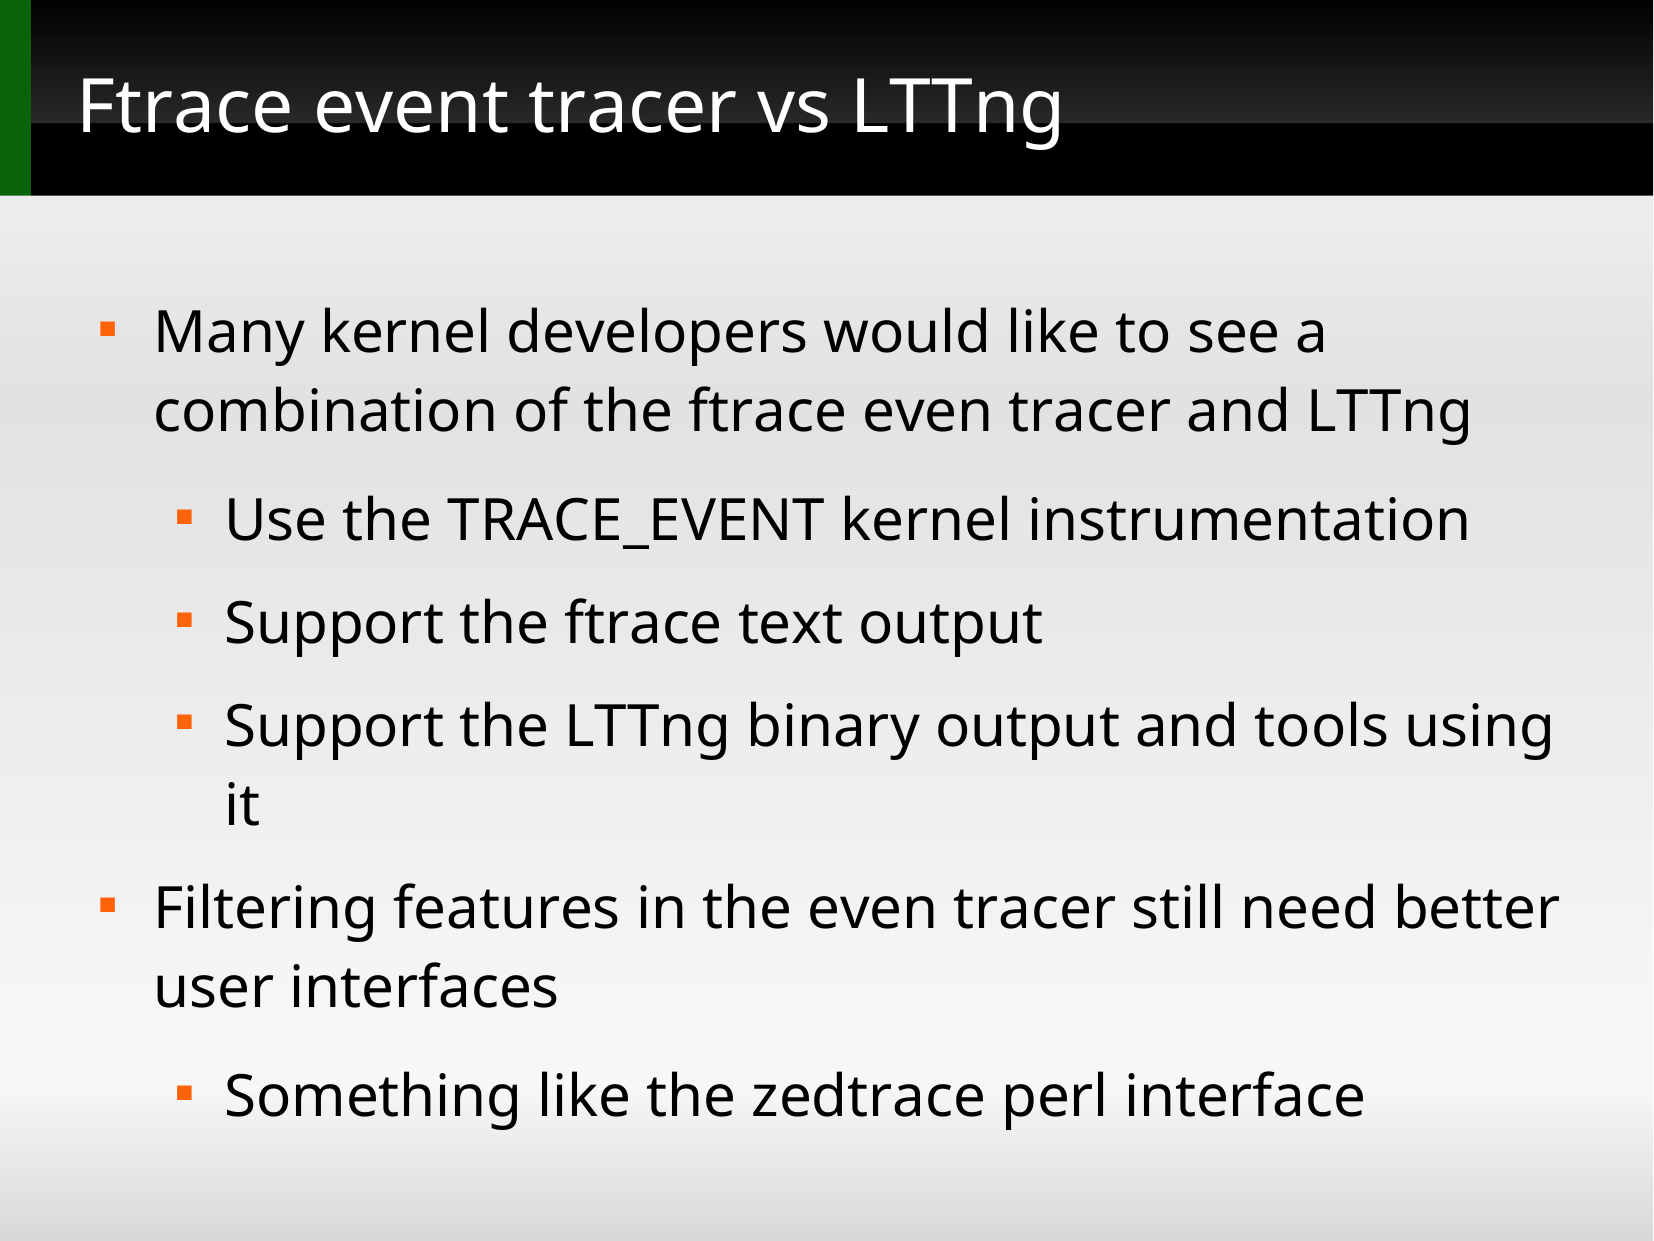

# Ftrace event tracer vs LTTng
Many kernel developers would like to see a combination of the ftrace even tracer and LTTng
Use the TRACE_EVENT kernel instrumentation
Support the ftrace text output
Support the LTTng binary output and tools using it
Filtering features in the even tracer still need better user interfaces
Something like the zedtrace perl interface